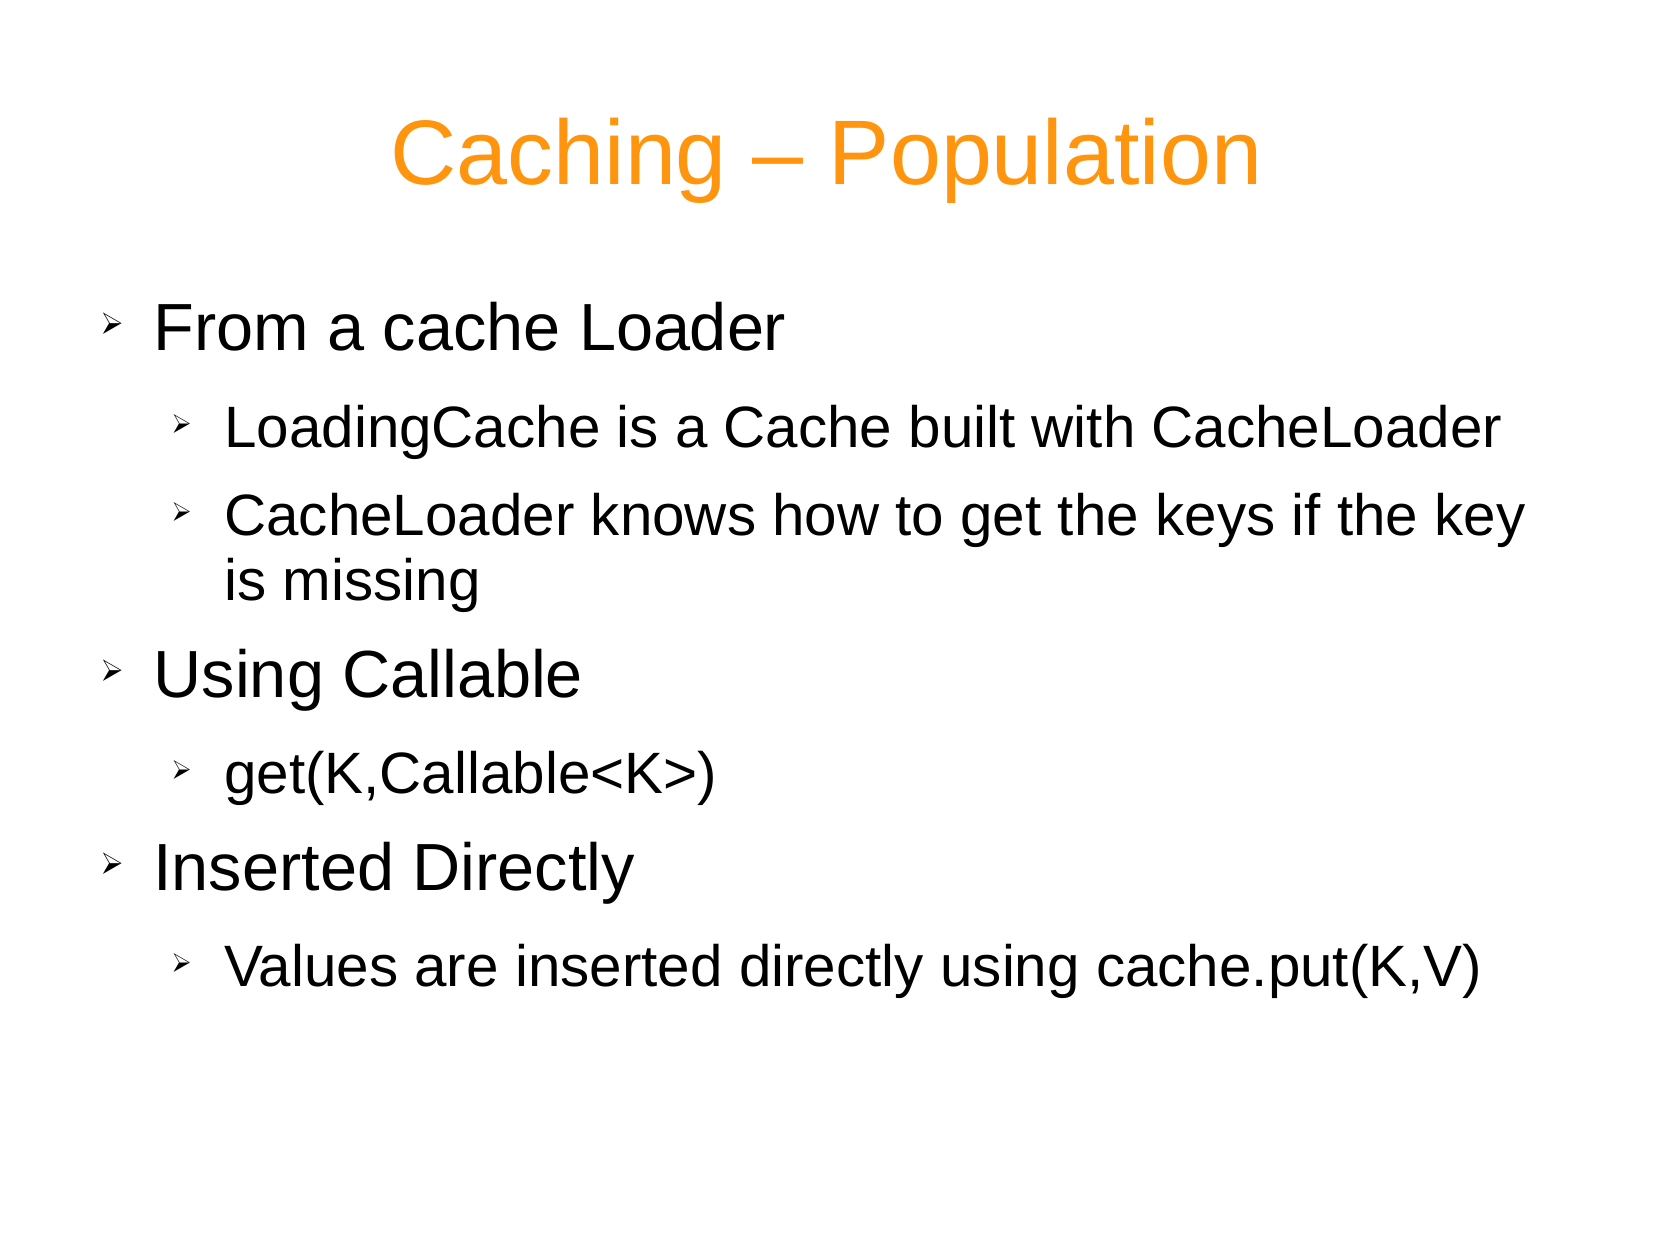

# Caching – Population
From a cache Loader
LoadingCache is a Cache built with CacheLoader
CacheLoader knows how to get the keys if the key is missing
Using Callable
get(K,Callable<K>)
Inserted Directly
Values are inserted directly using cache.put(K,V)